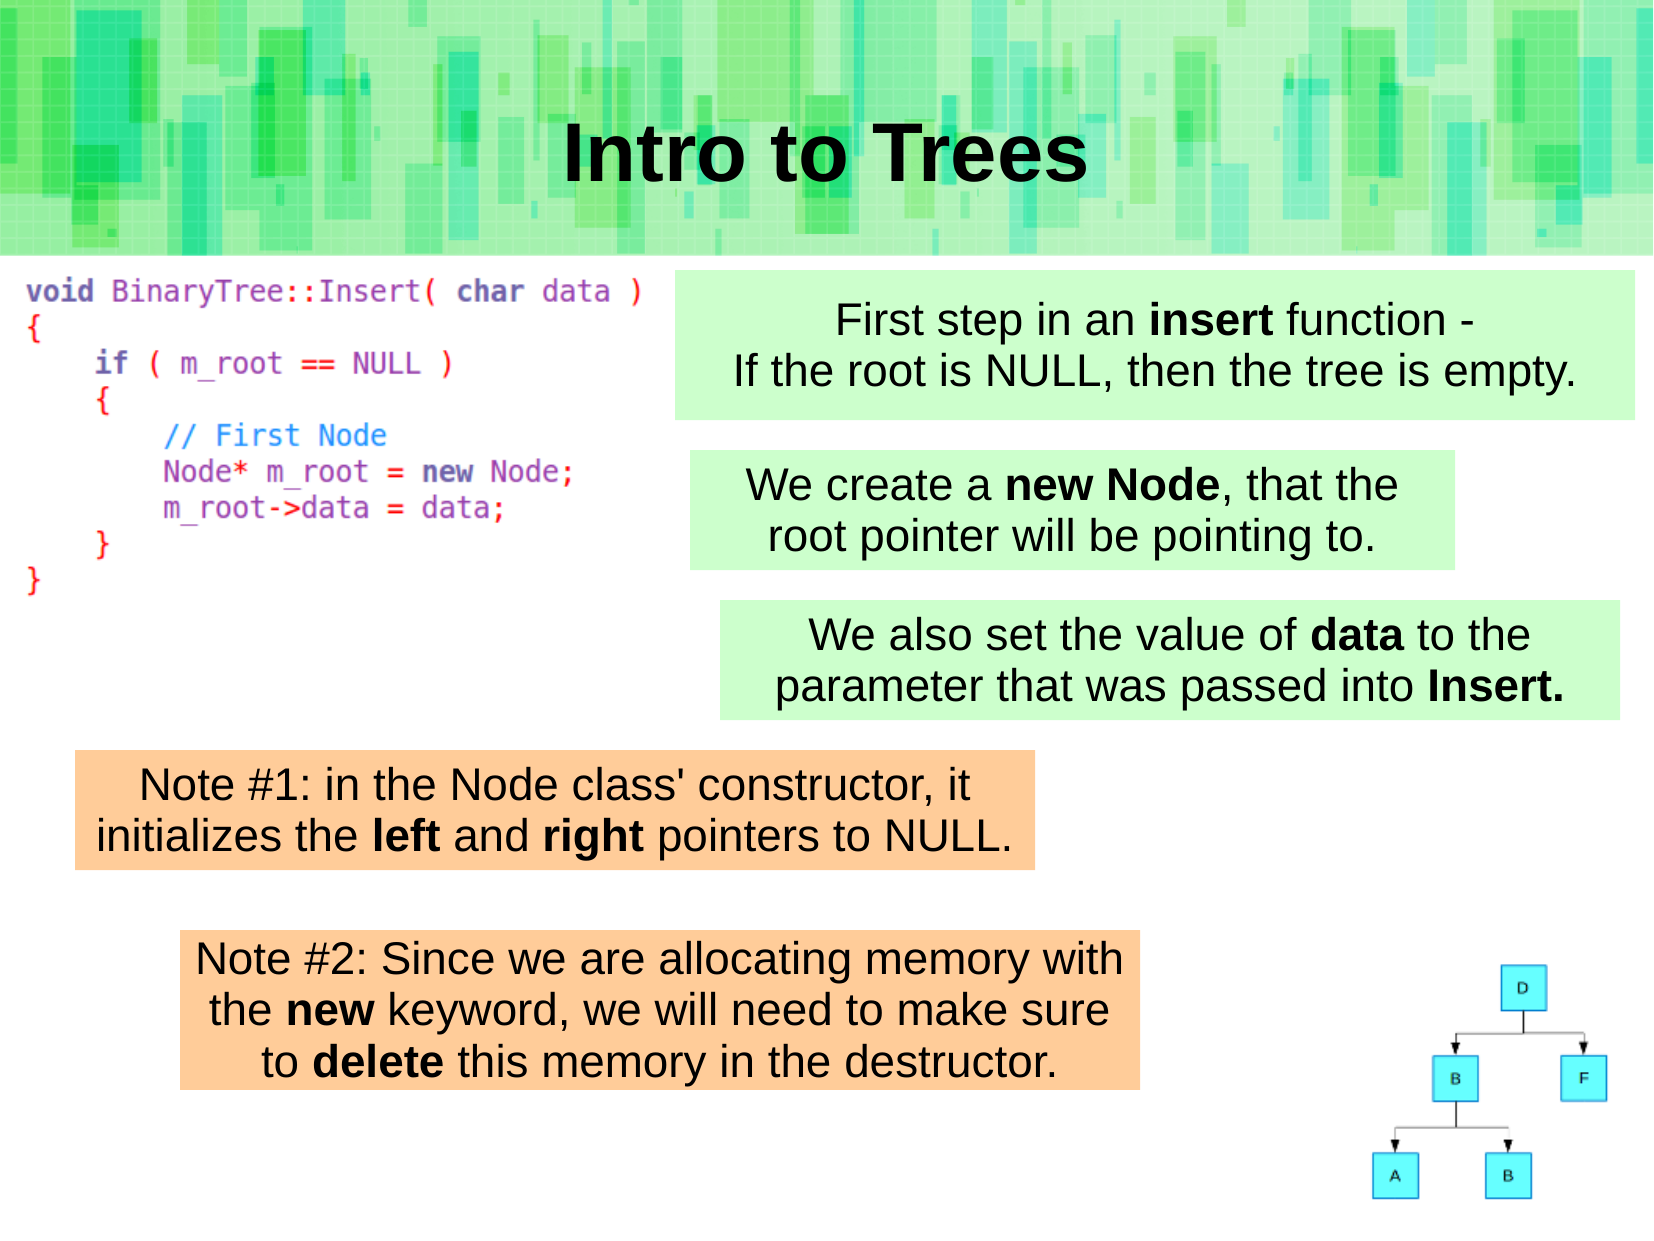

# Intro to Trees
First step in an insert function -
If the root is NULL, then the tree is empty.
We create a new Node, that the root pointer will be pointing to.
We also set the value of data to the parameter that was passed into Insert.
Note #1: in the Node class' constructor, it initializes the left and right pointers to NULL.
Note #2: Since we are allocating memory with the new keyword, we will need to make sure to delete this memory in the destructor.